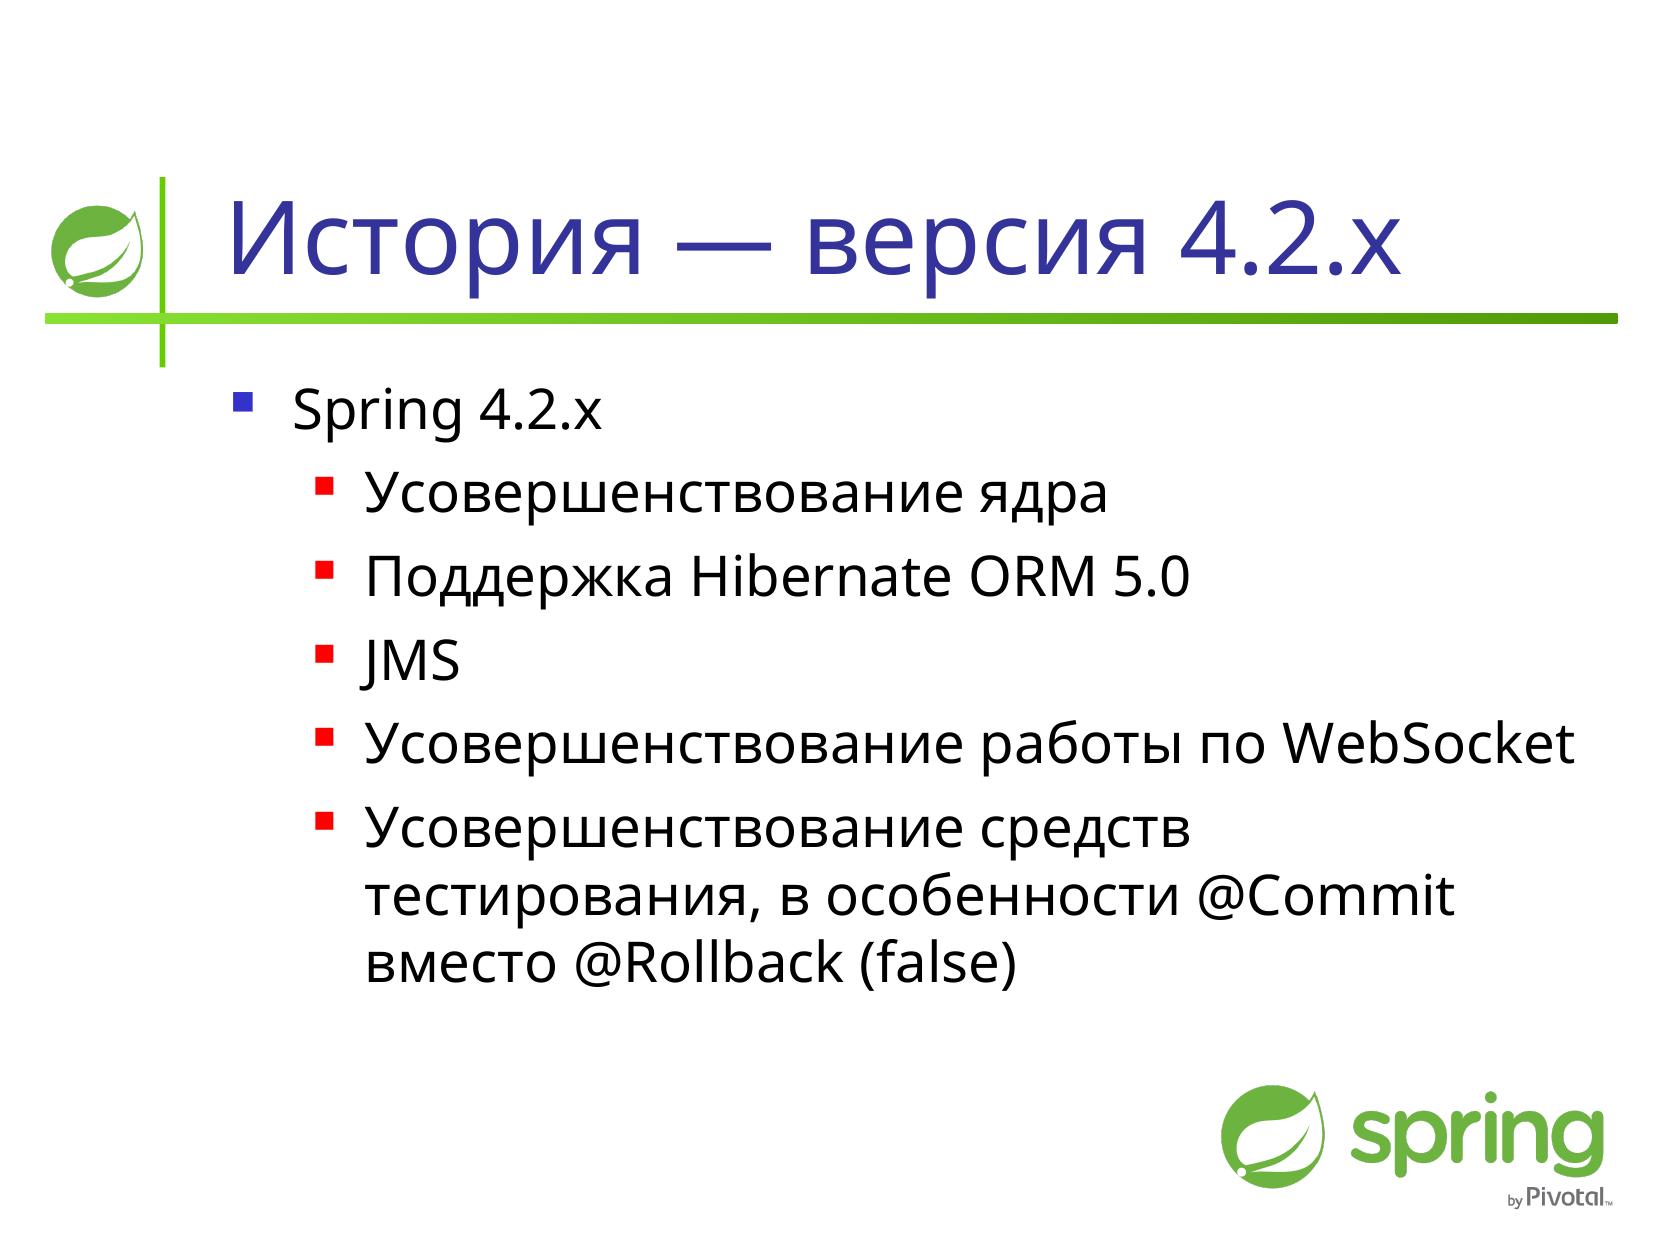

# История — версия 4.2.x
Spring 4.2.x
Усовершенствование ядра
Поддержка Hibernate ORM 5.0
JMS
Усовершенствование работы по WebSocket
Усовершенствование средств тестирования, в особенности @Commit вместо @Rollback (false)